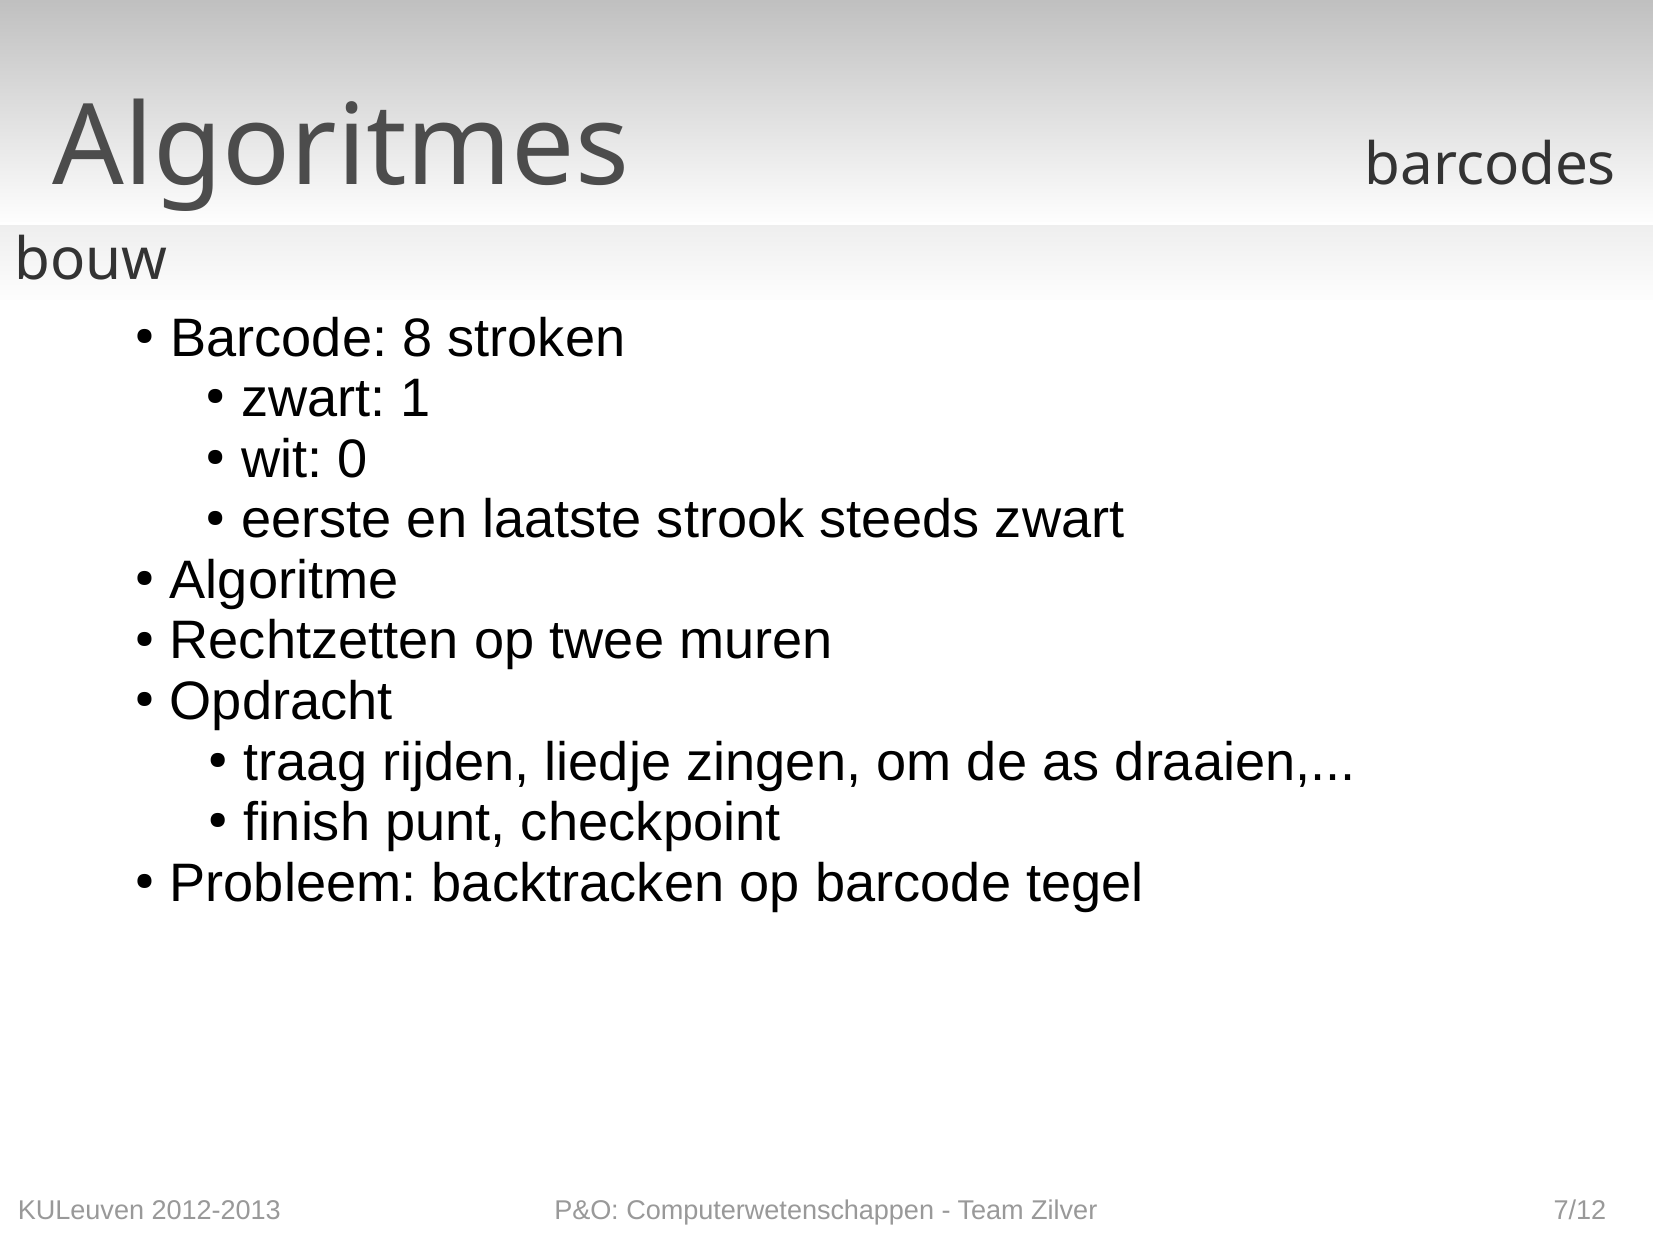

Inhoud		fysieke bouw
	Algoritmes		barcodes
	Inhoud
Barcode: 8 stroken
zwart: 1
wit: 0
eerste en laatste strook steeds zwart
Algoritme
Rechtzetten op twee muren
Opdracht
traag rijden, liedje zingen, om de as draaien,...
finish punt, checkpoint
Probleem: backtracken op barcode tegel
KULeuven 2012-2013	P&O: Computerwetenschappen - Team Zilver /12